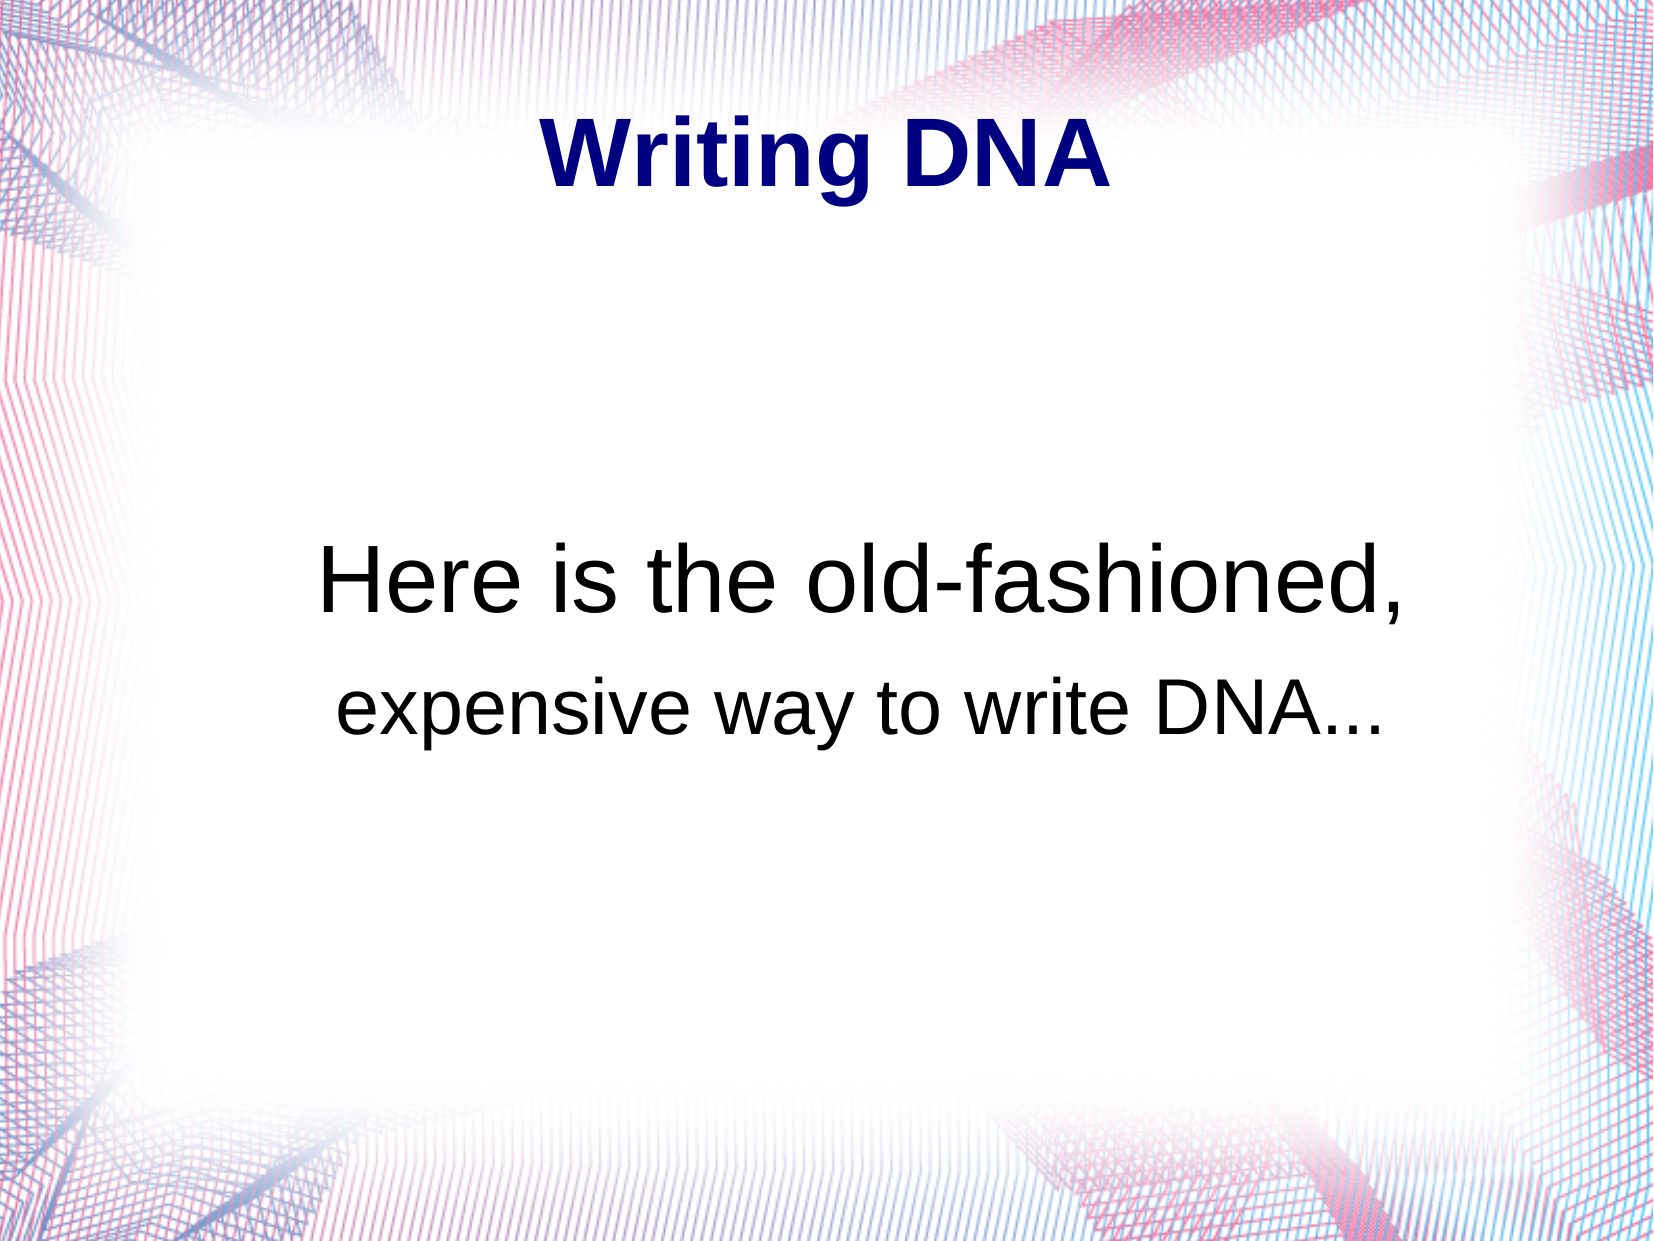

# Writing DNA
Here is the old-fashioned,
expensive way to write DNA...